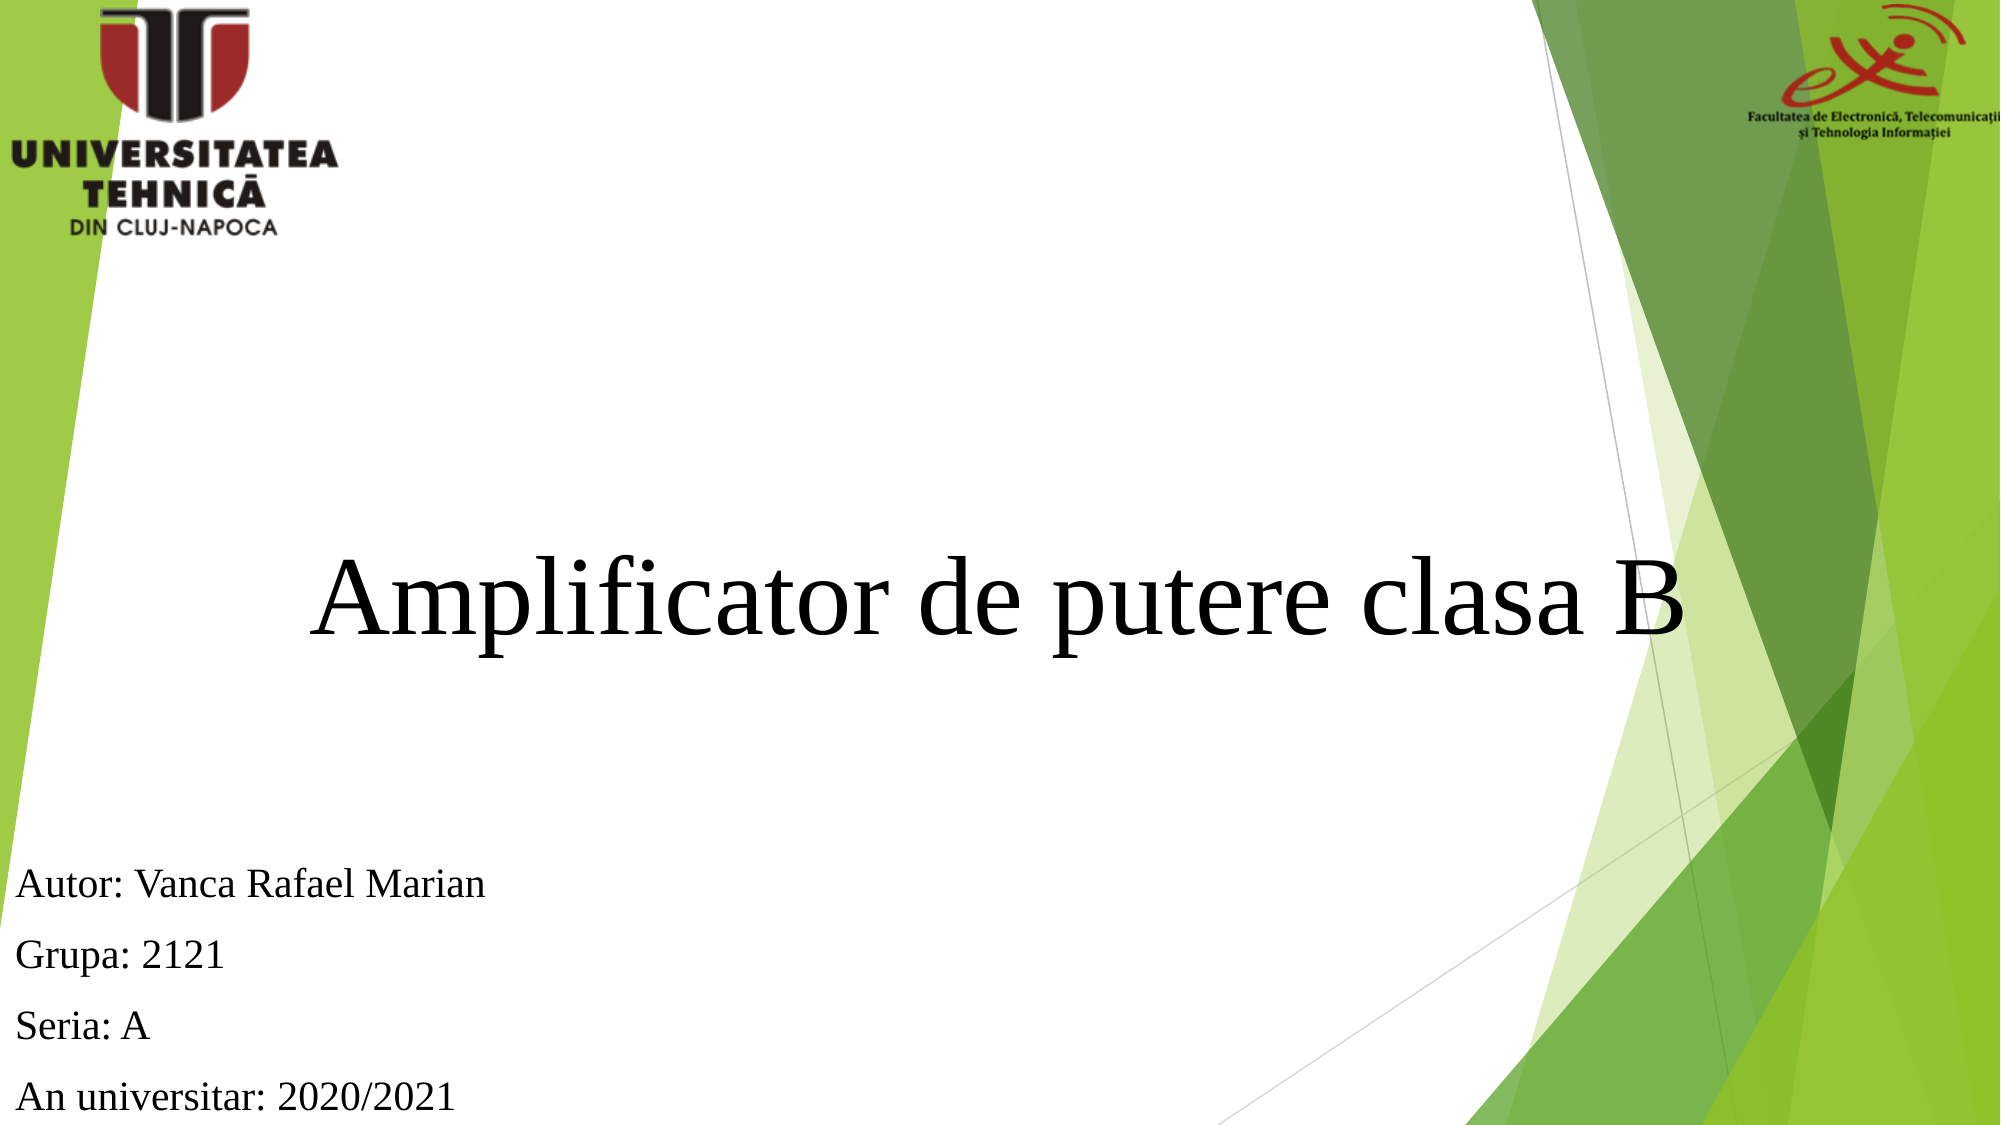

# Amplificator de putere clasa B
Autor: Vanca Rafael Marian
Grupa: 2121
Seria: A
An universitar: 2020/2021